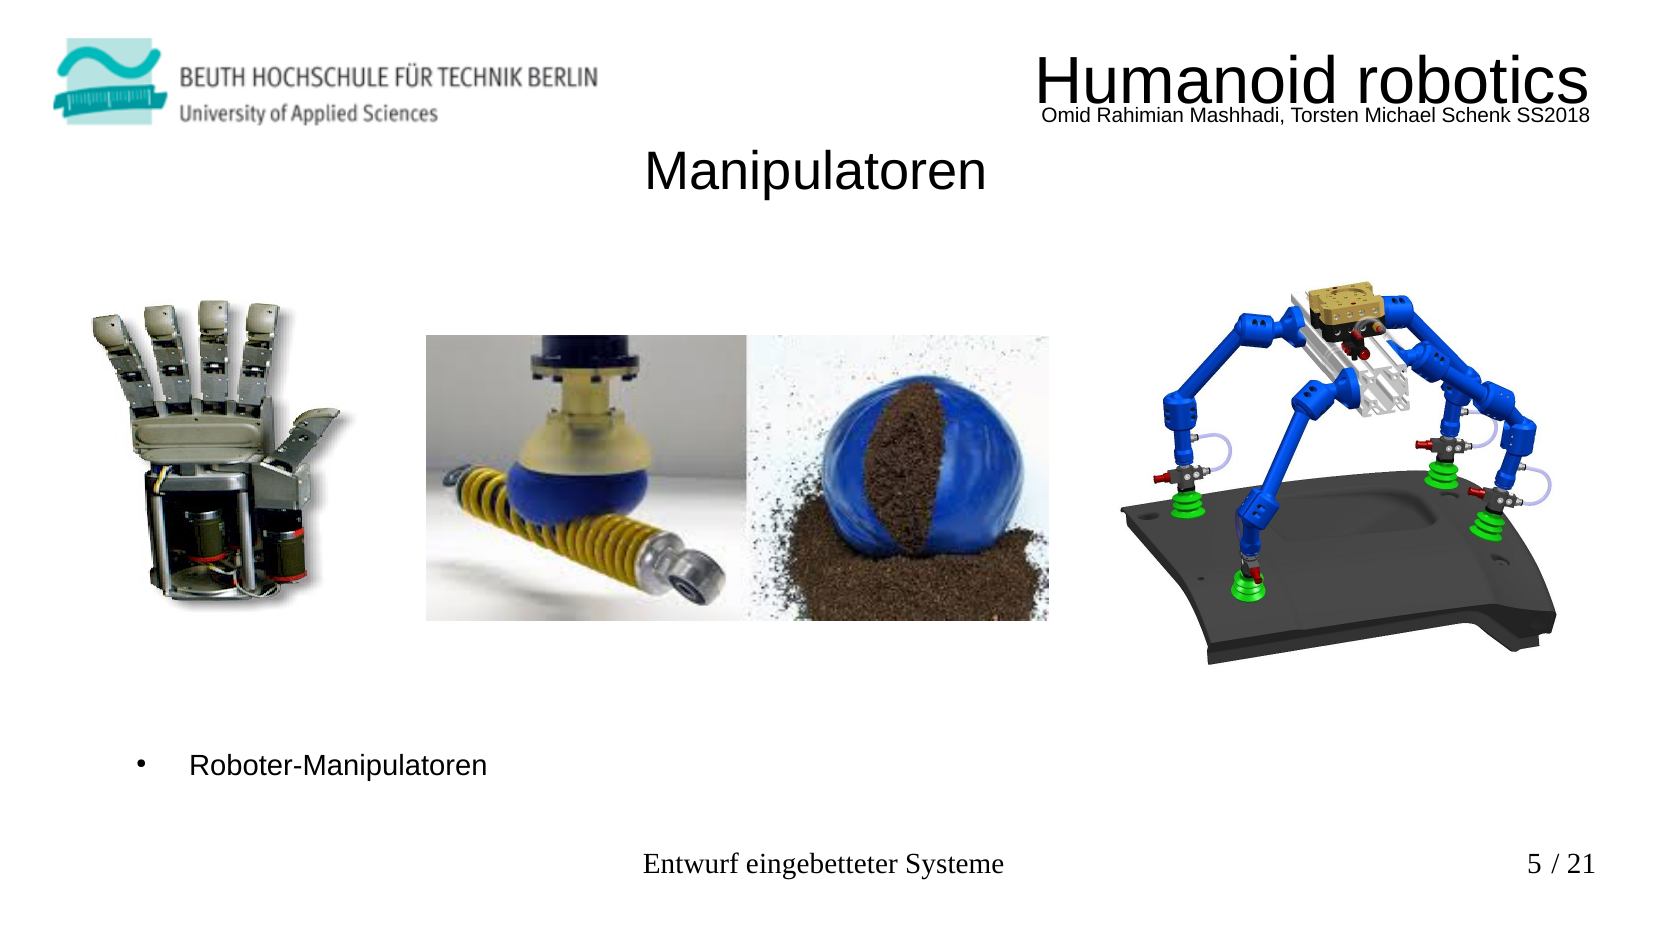

#
Humanoid robotics
Omid Rahimian Mashhadi, Torsten Michael Schenk SS2018
Manipulatoren
Roboter-Manipulatoren
 / 21
Entwurf eingebetteter Systeme
5